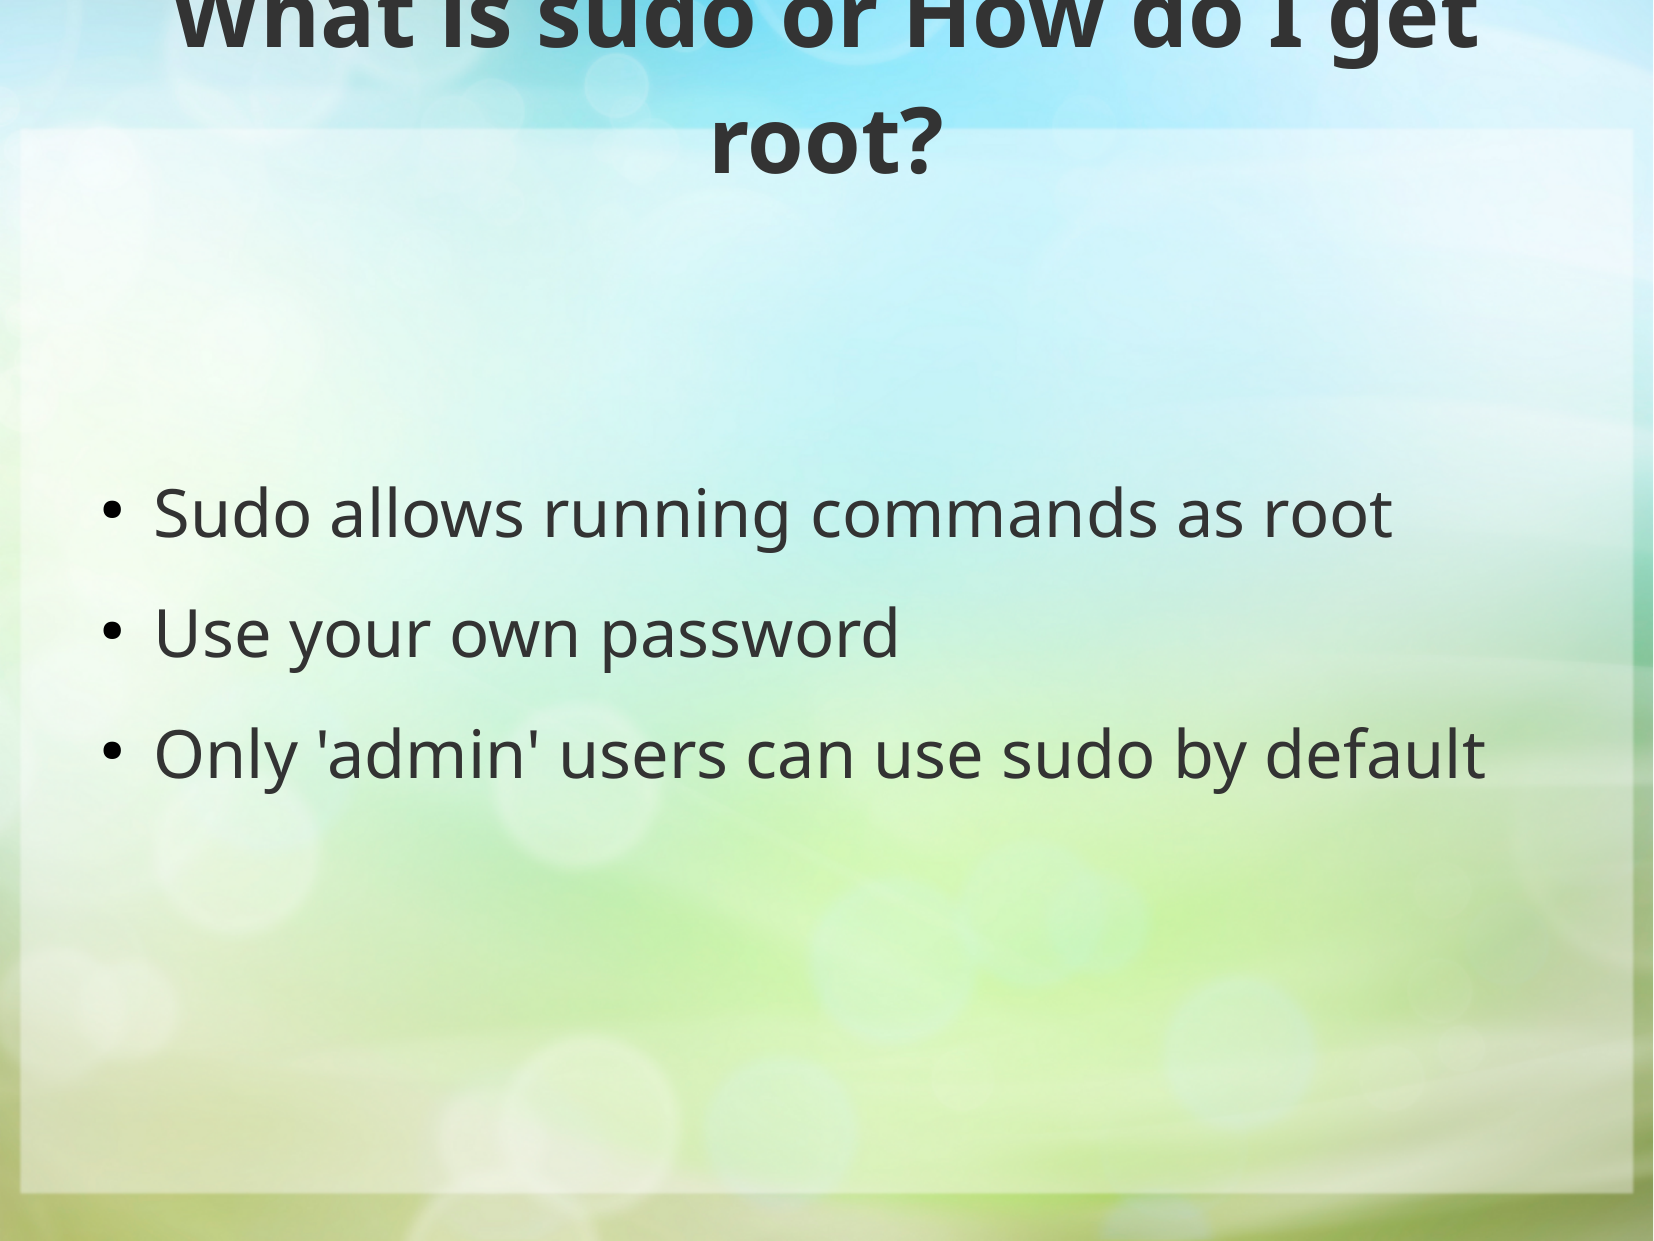

# What is sudo or How do I get root?
Sudo allows running commands as root
Use your own password
Only 'admin' users can use sudo by default